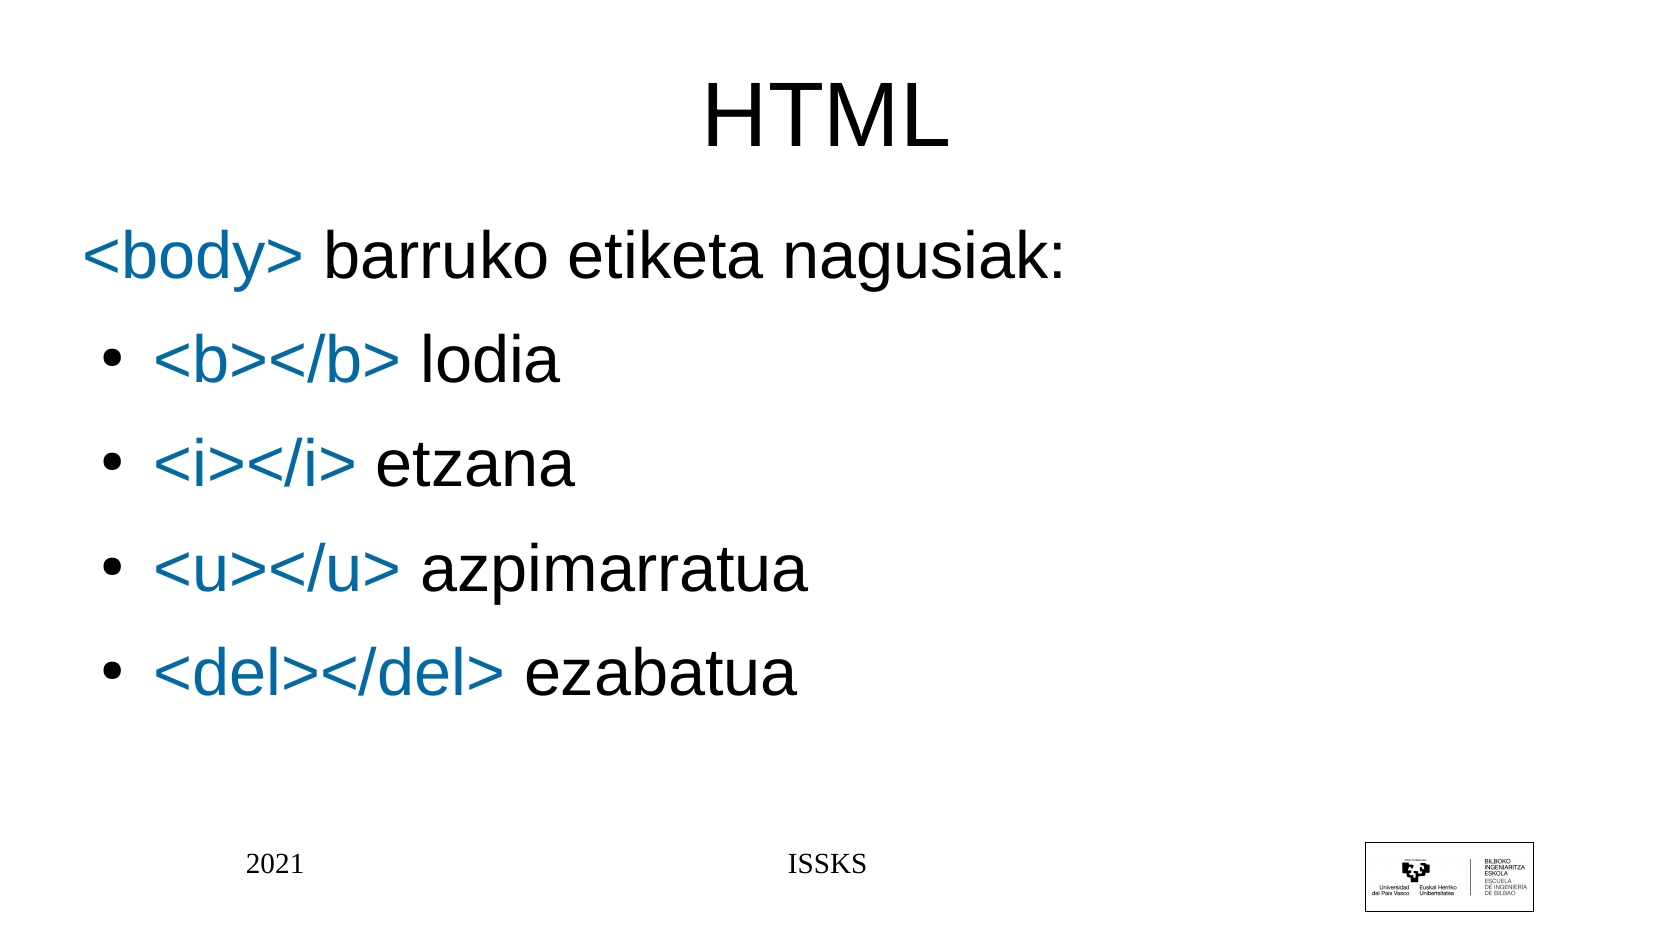

# HTML
<body> barruko etiketa nagusiak:
<b></b> lodia
<i></i> etzana
<u></u> azpimarratua
<del></del> ezabatua